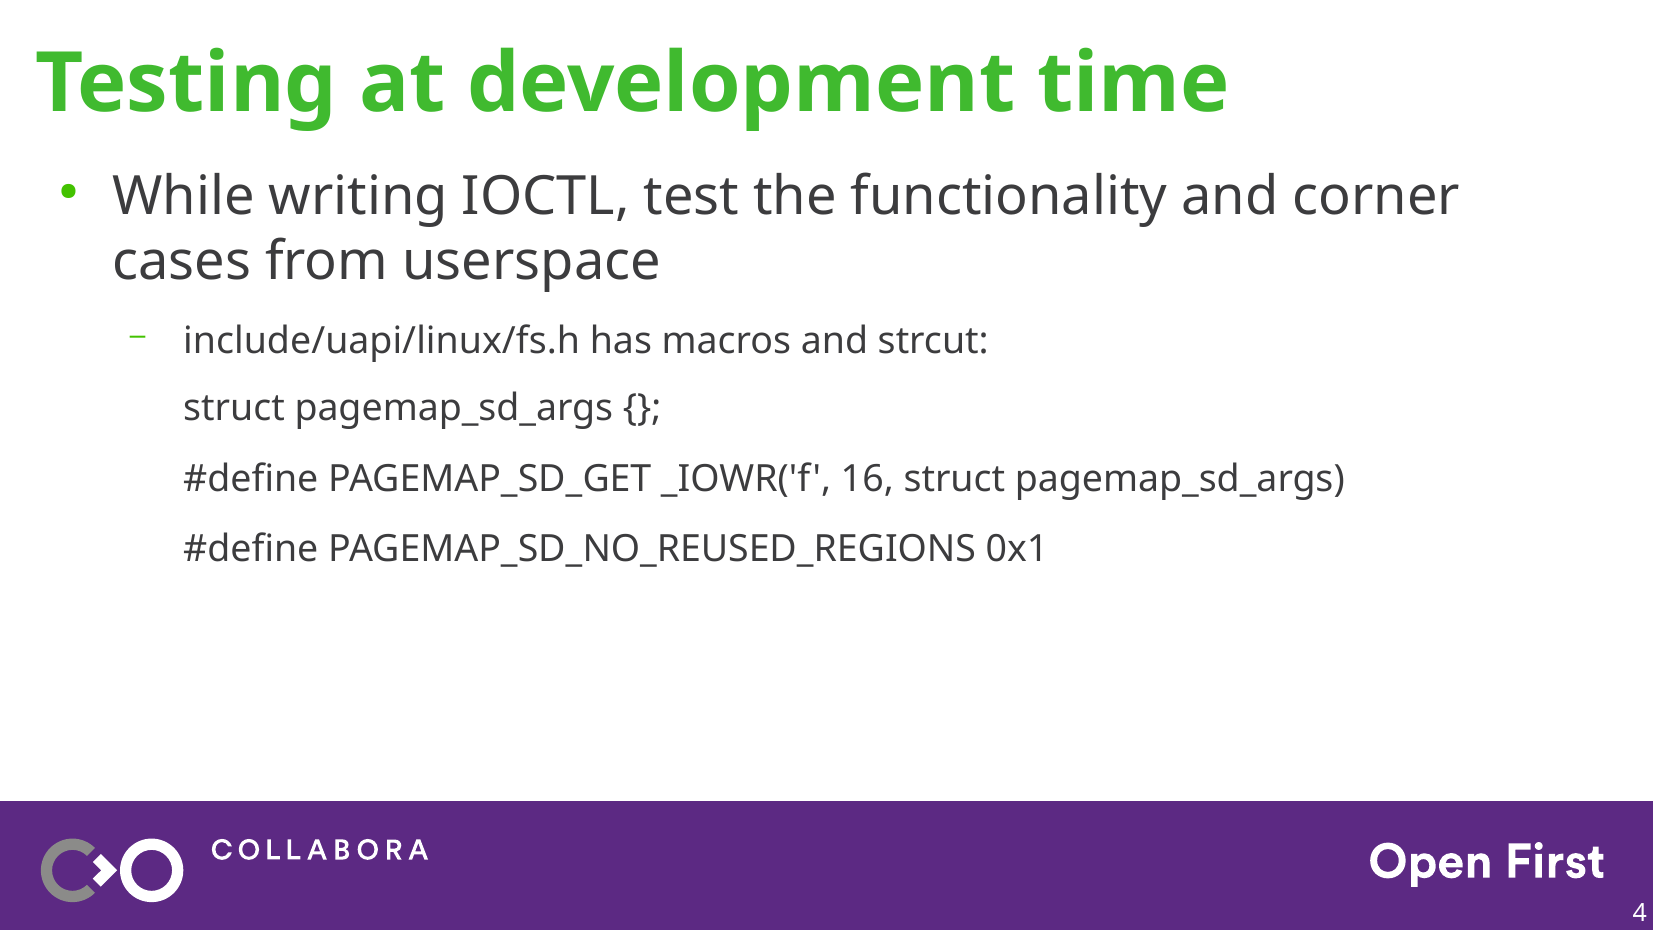

# Testing at development time
While writing IOCTL, test the functionality and corner cases from userspace
include/uapi/linux/fs.h has macros and strcut:
struct pagemap_sd_args {};
#define PAGEMAP_SD_GET _IOWR('f', 16, struct pagemap_sd_args)
#define PAGEMAP_SD_NO_REUSED_REGIONS 0x1